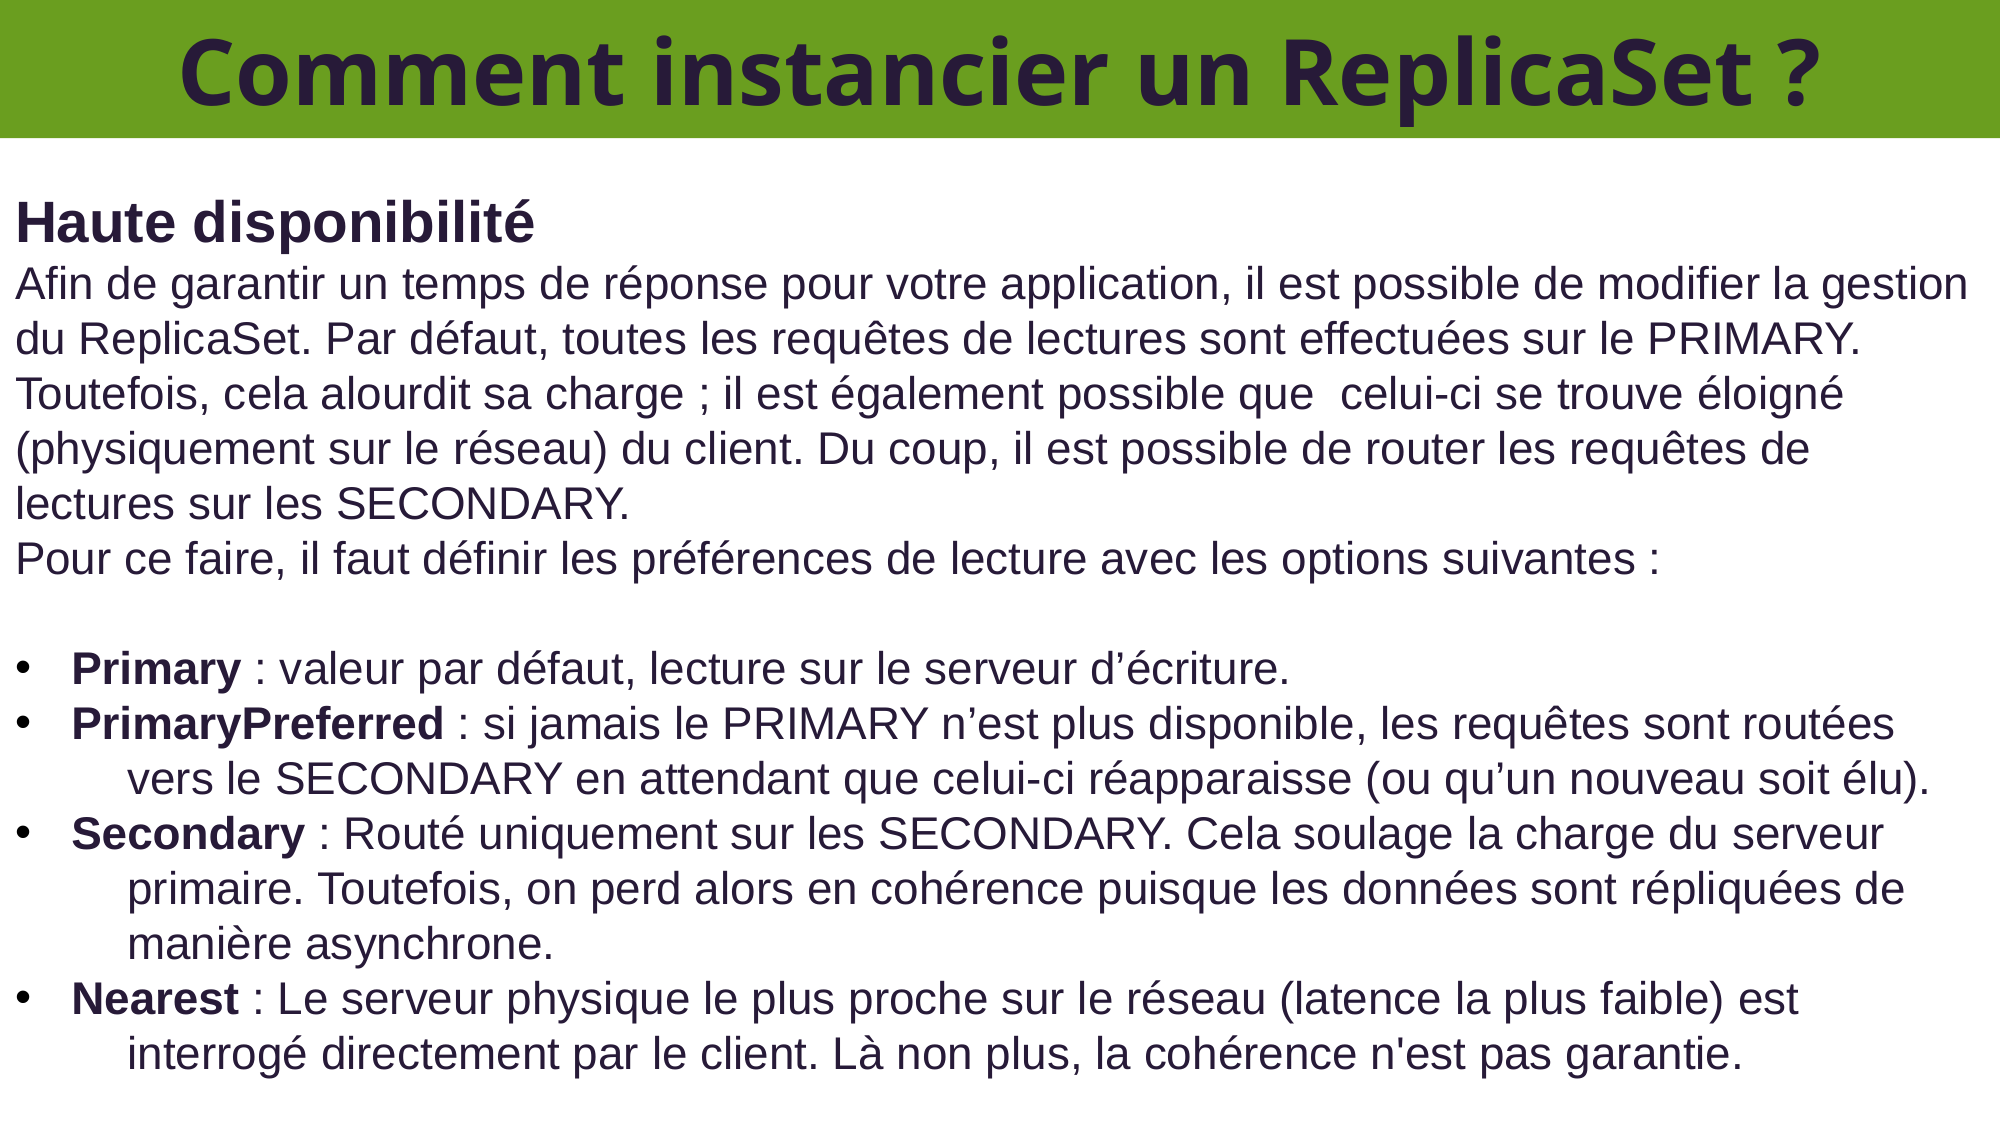

Comment instancier un ReplicaSet ?
Haute disponibilité
Afin de garantir un temps de réponse pour votre application, il est possible de modifier la gestion du ReplicaSet. Par défaut, toutes les requêtes de lectures sont effectuées sur le PRIMARY. Toutefois, cela alourdit sa charge ; il est également possible que celui-ci se trouve éloigné (physiquement sur le réseau) du client. Du coup, il est possible de router les requêtes de lectures sur les SECONDARY.
Pour ce faire, il faut définir les préférences de lecture avec les options suivantes :
Primary : valeur par défaut, lecture sur le serveur d’écriture.
PrimaryPreferred : si jamais le PRIMARY n’est plus disponible, les requêtes sont routées vers le SECONDARY en attendant que celui-ci réapparaisse (ou qu’un nouveau soit élu).
Secondary : Routé uniquement sur les SECONDARY. Cela soulage la charge du serveur primaire. Toutefois, on perd alors en cohérence puisque les données sont répliquées de manière asynchrone.
Nearest : Le serveur physique le plus proche sur le réseau (latence la plus faible) est interrogé directement par le client. Là non plus, la cohérence n'est pas garantie.